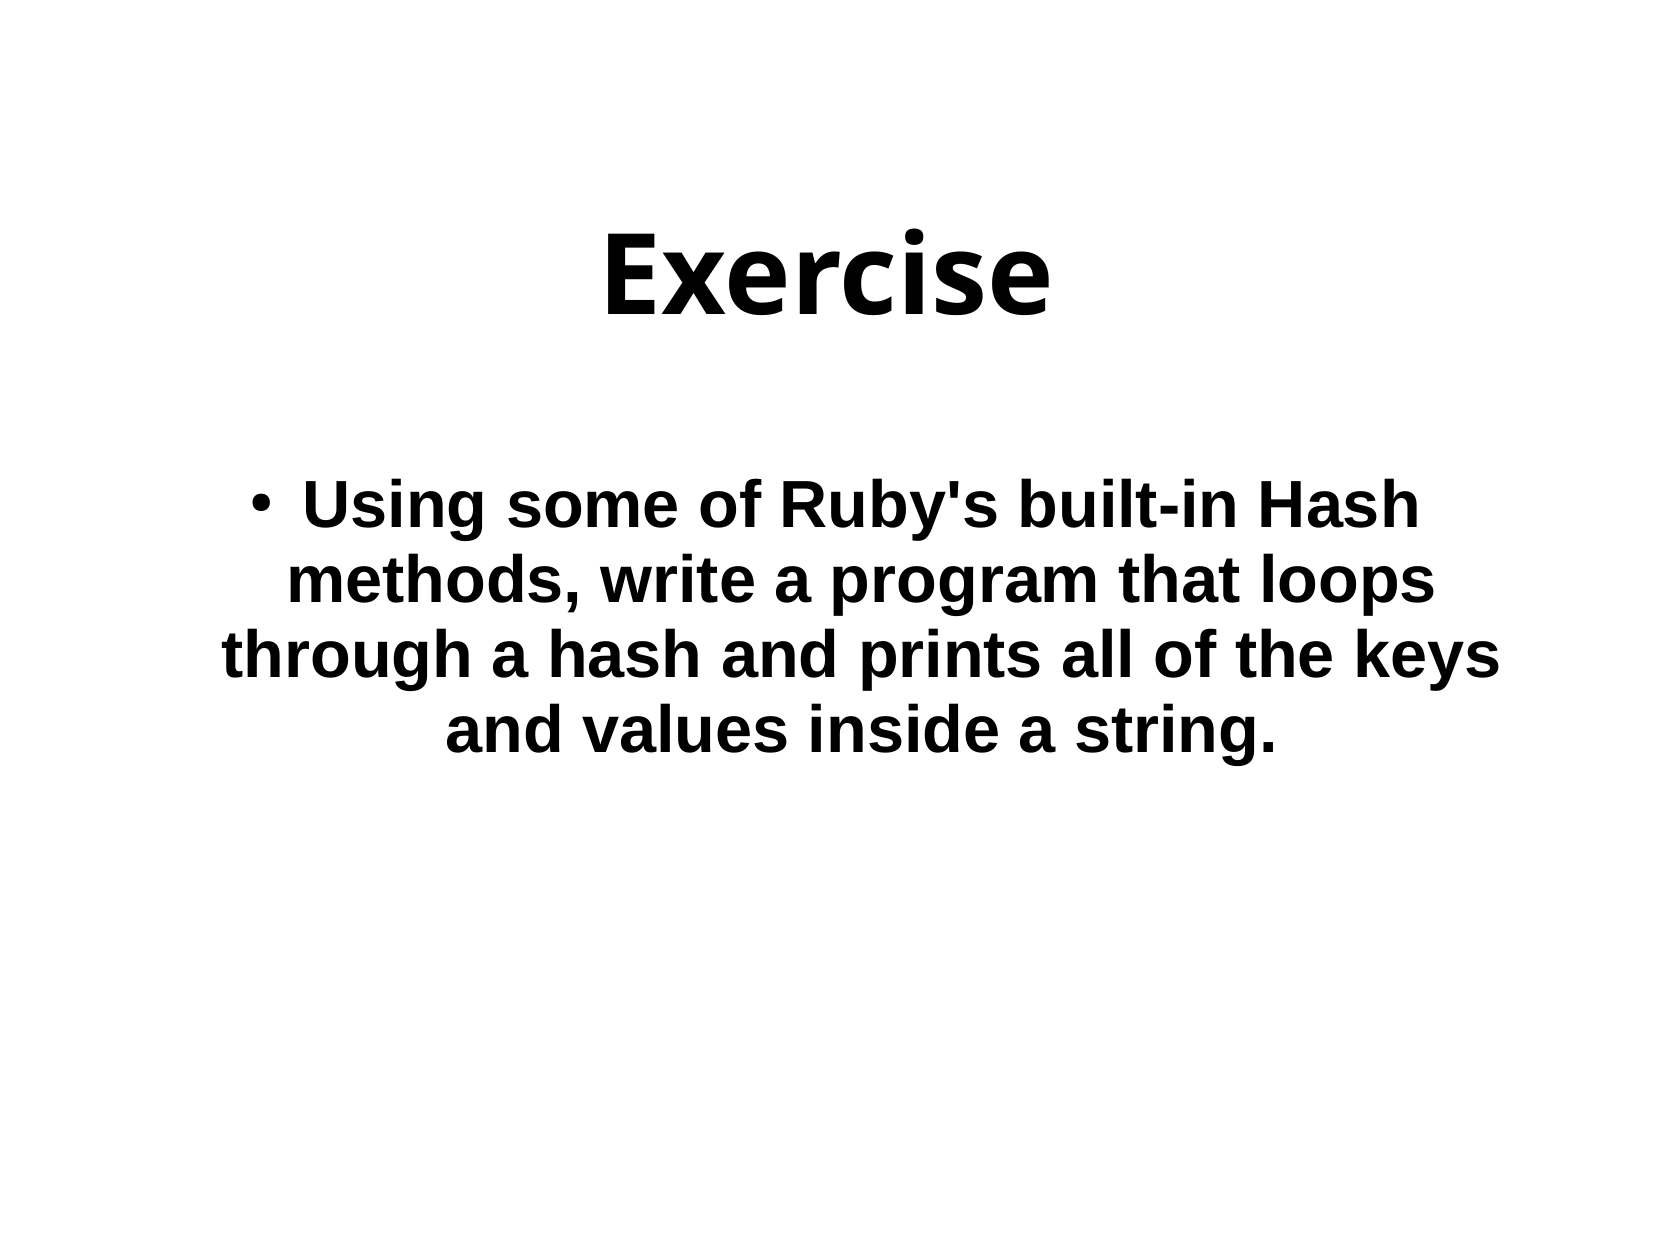

# Exercise
Using some of Ruby's built-in Hash methods, write a program that loops through a hash and prints all of the keys and values inside a string.